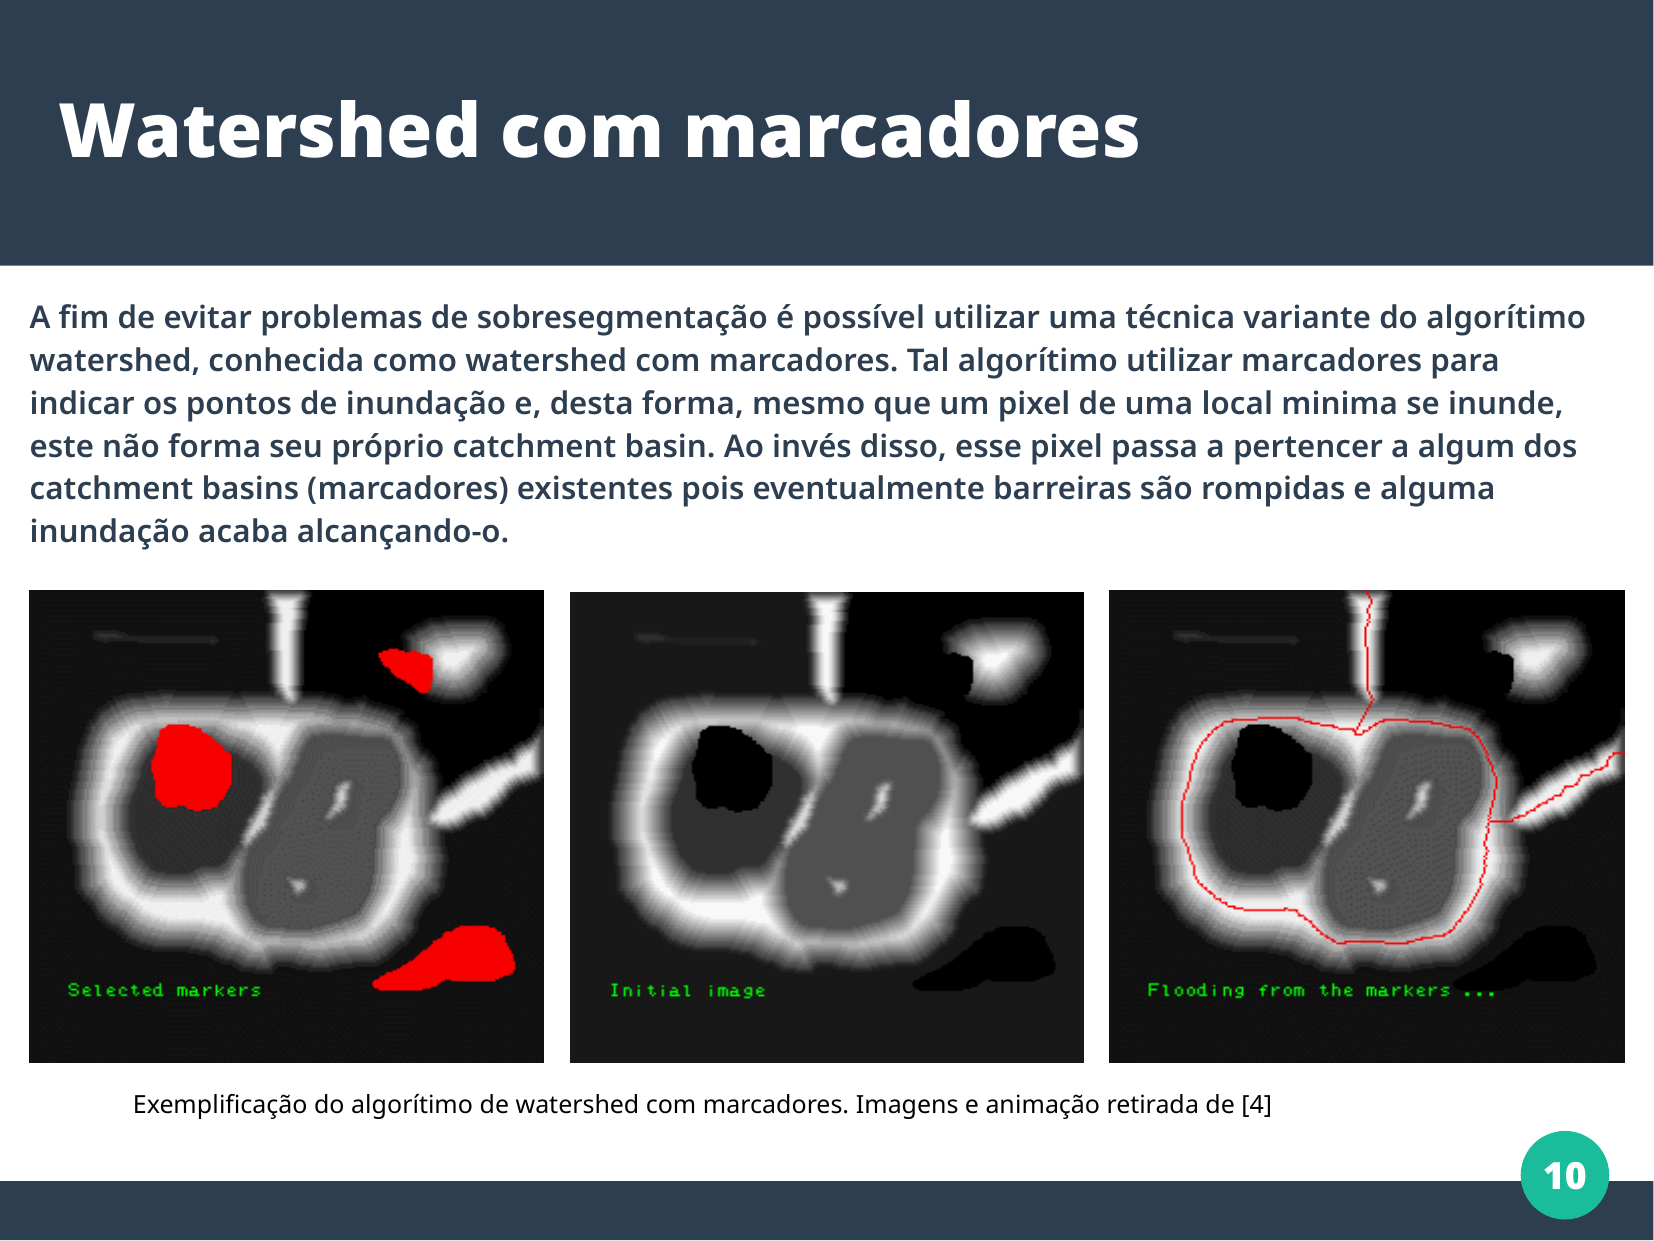

# Watershed com marcadores
A fim de evitar problemas de sobresegmentação é possível utilizar uma técnica variante do algorítimo watershed, conhecida como watershed com marcadores. Tal algorítimo utilizar marcadores para indicar os pontos de inundação e, desta forma, mesmo que um pixel de uma local minima se inunde, este não forma seu próprio catchment basin. Ao invés disso, esse pixel passa a pertencer a algum dos catchment basins (marcadores) existentes pois eventualmente barreiras são rompidas e alguma inundação acaba alcançando-o.
Exemplificação do algorítimo de watershed com marcadores. Imagens e animação retirada de [4]
10